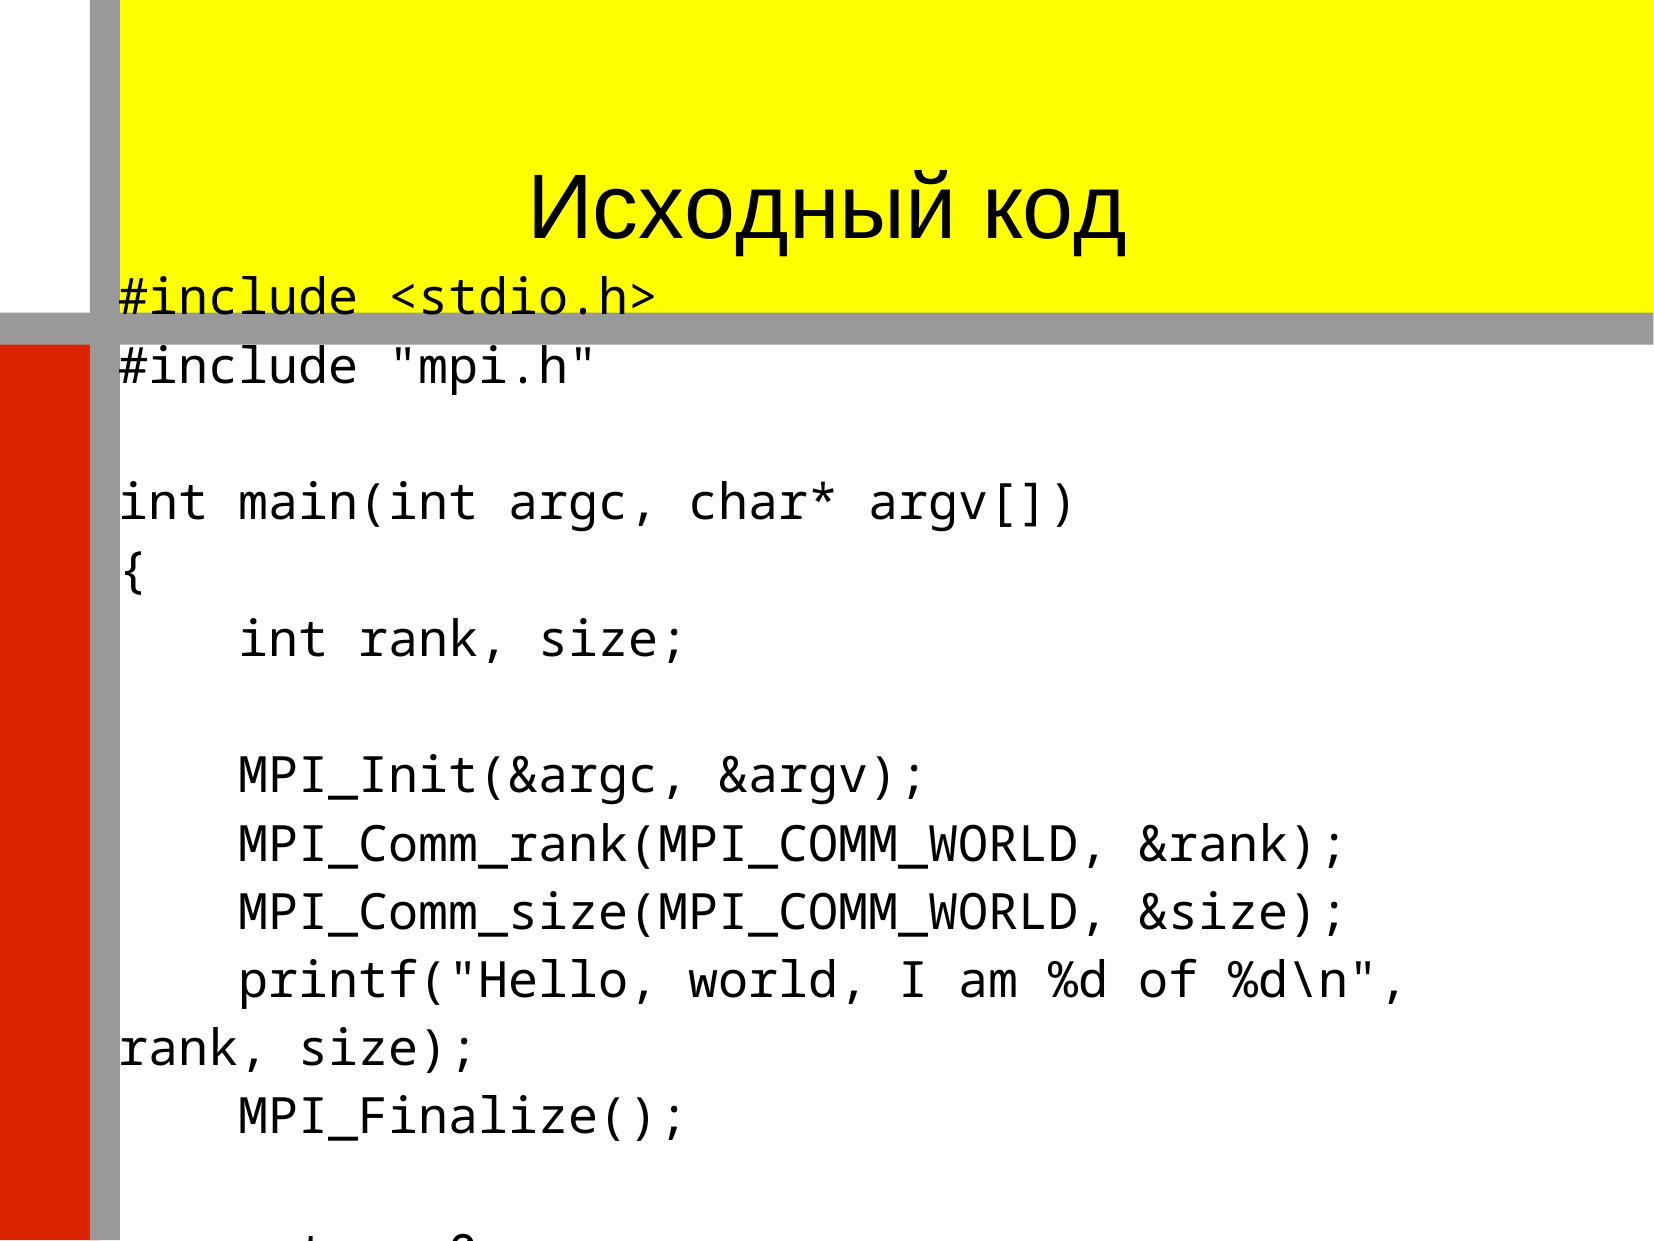

Исходный код
# #include <stdio.h>
#include "mpi.h"
int main(int argc, char* argv[])
{
 int rank, size;
 MPI_Init(&argc, &argv);
 MPI_Comm_rank(MPI_COMM_WORLD, &rank);
 MPI_Comm_size(MPI_COMM_WORLD, &size);
 printf("Hello, world, I am %d of %d\n", rank, size);
 MPI_Finalize();
 return 0;
}